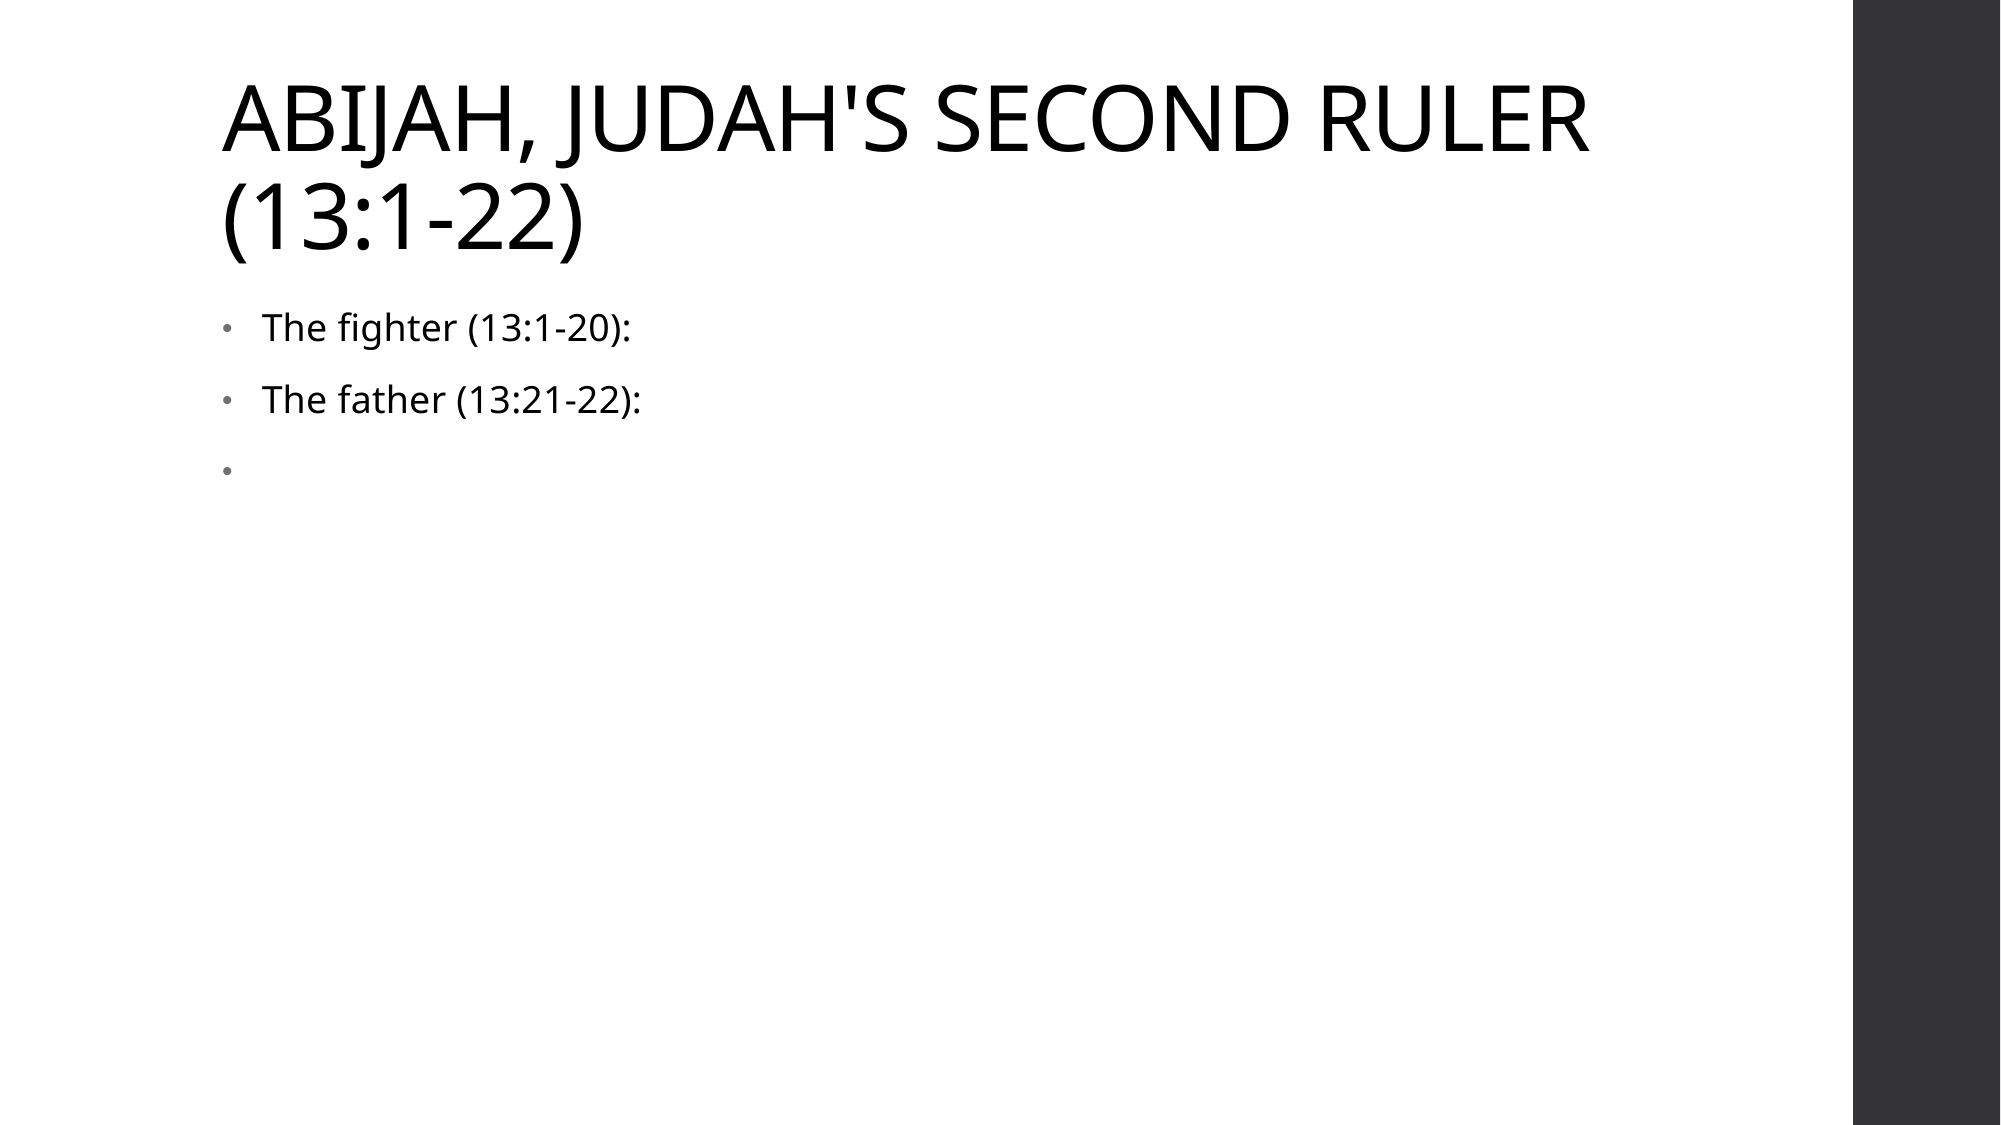

# ABIJAH, JUDAH'S SECOND RULER (13:1-22)
 The fighter (13:1-20):
 The father (13:21-22):